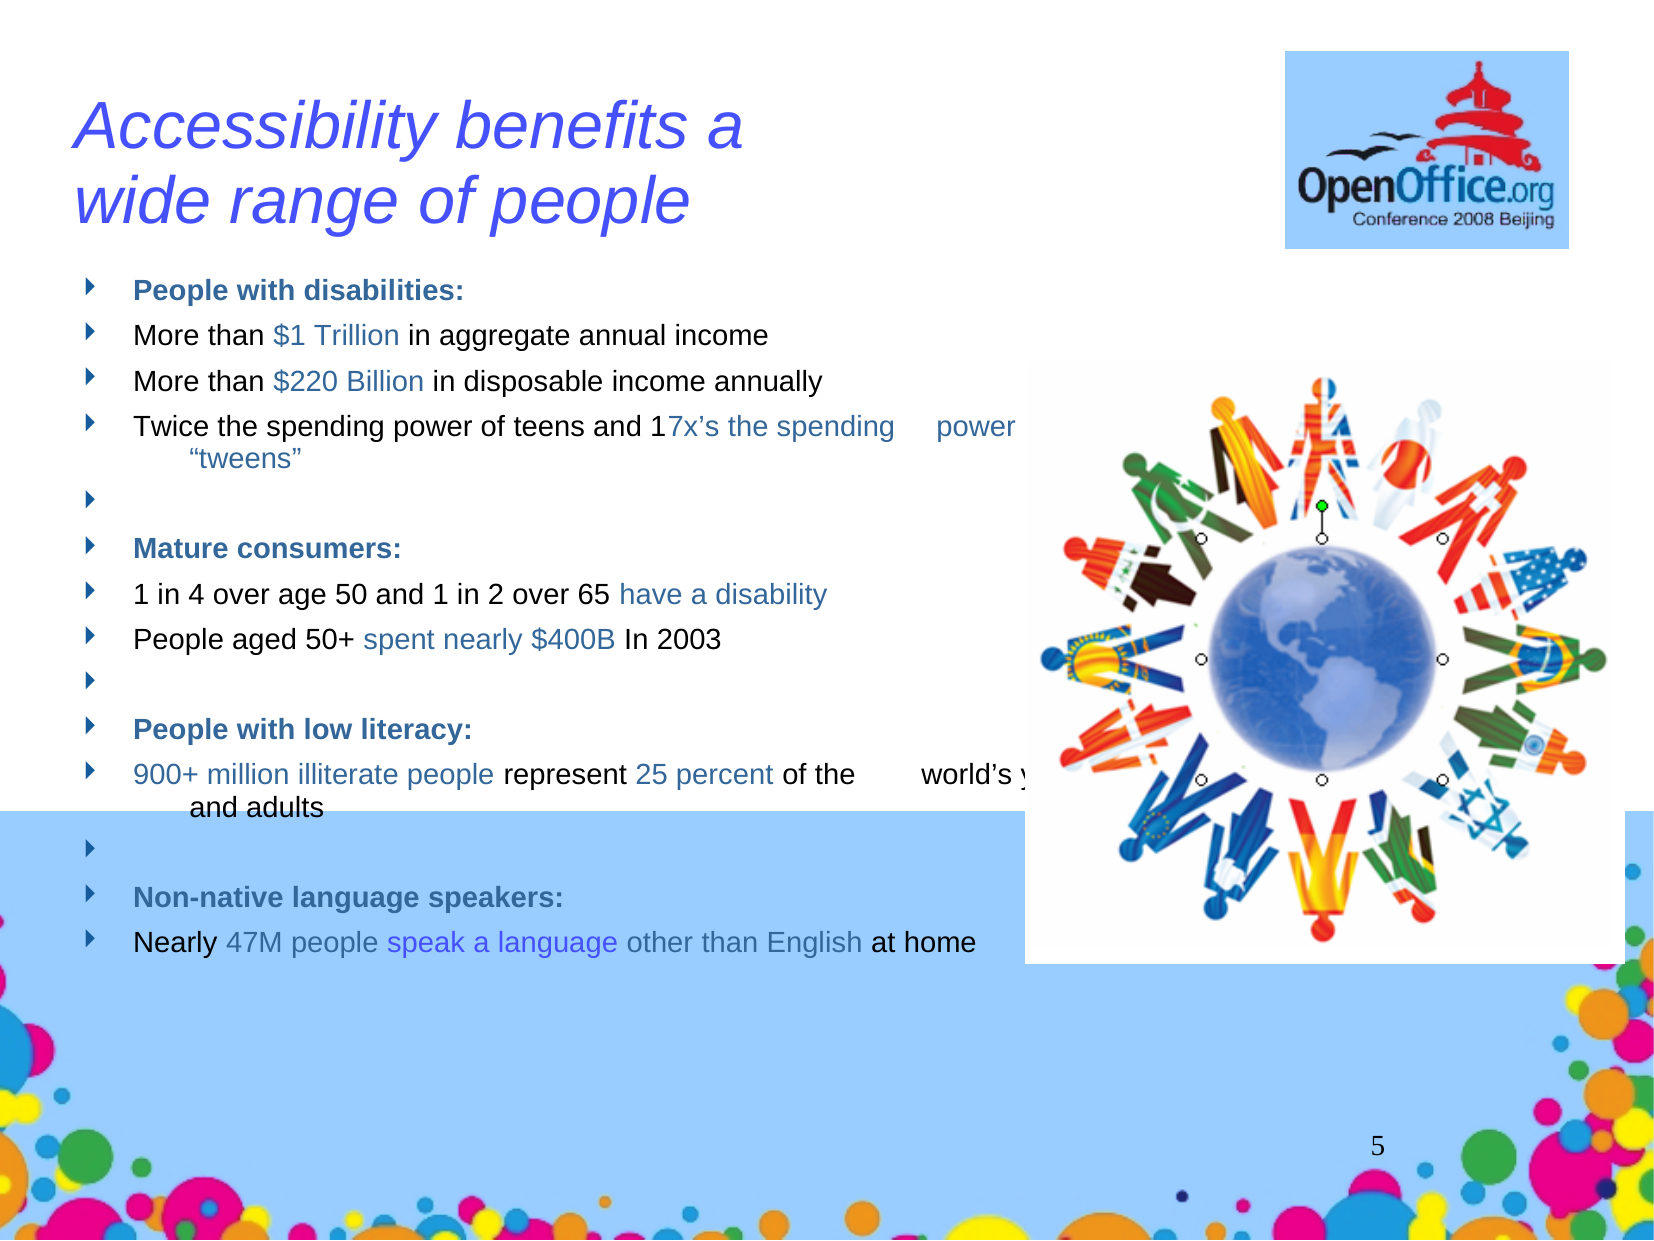

Know the facts
# Accessibility benefits a wide range of people
People with disabilities:
More than $1 Trillion in aggregate annual income
More than $220 Billion in disposable income annually
Twice the spending power of teens and 17x’s the spending power of “tweens”
Mature consumers:
1 in 4 over age 50 and 1 in 2 over 65 have a disability
People aged 50+ spent nearly $400B In 2003
People with low literacy:
900+ million illiterate people represent 25 percent of the world’s youth and adults
Non-native language speakers:
Nearly 47M people speak a language other than English at home
5